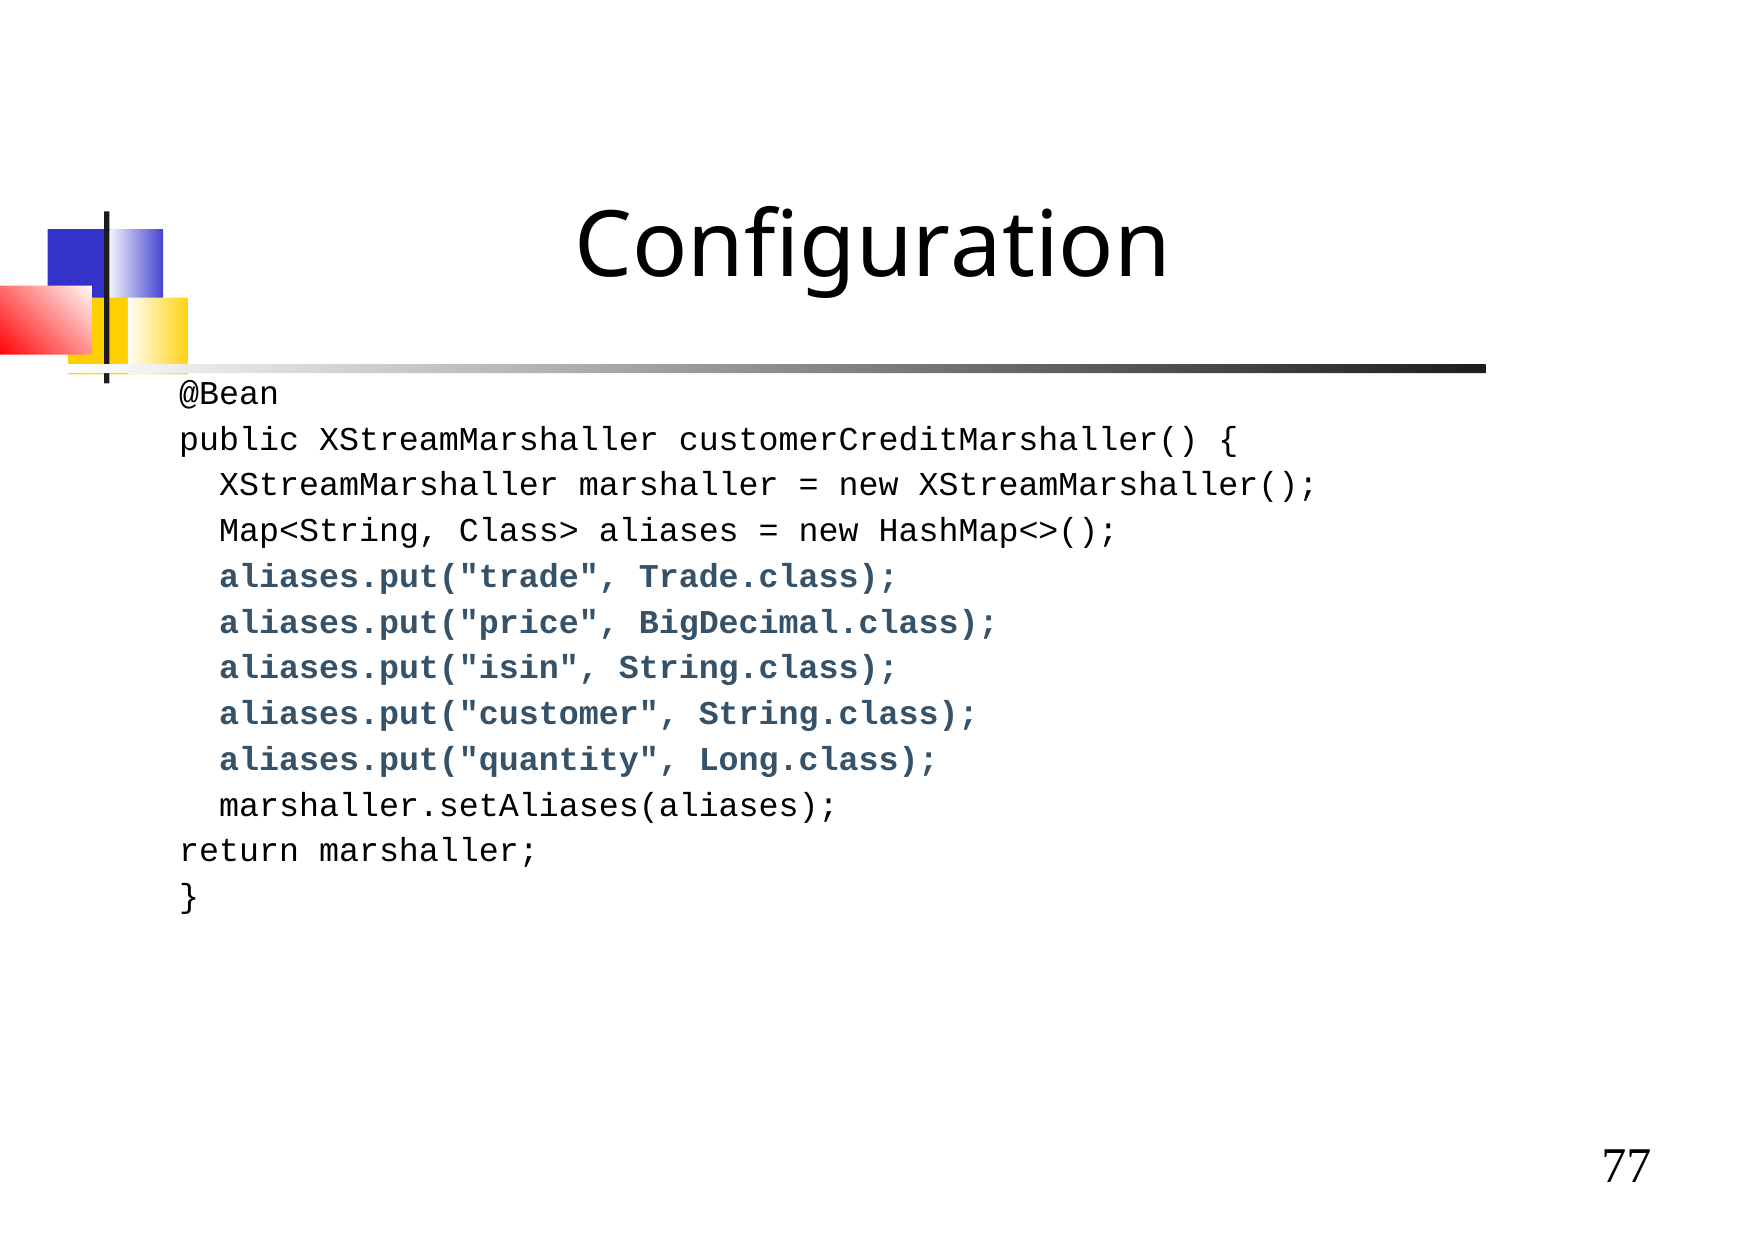

# Configuration
@Bean
public XStreamMarshaller customerCreditMarshaller() {
 XStreamMarshaller marshaller = new XStreamMarshaller();
 Map<String, Class> aliases = new HashMap<>();
 aliases.put("trade", Trade.class);
 aliases.put("price", BigDecimal.class);
 aliases.put("isin", String.class);
 aliases.put("customer", String.class);
 aliases.put("quantity", Long.class);
 marshaller.setAliases(aliases);
return marshaller;
}